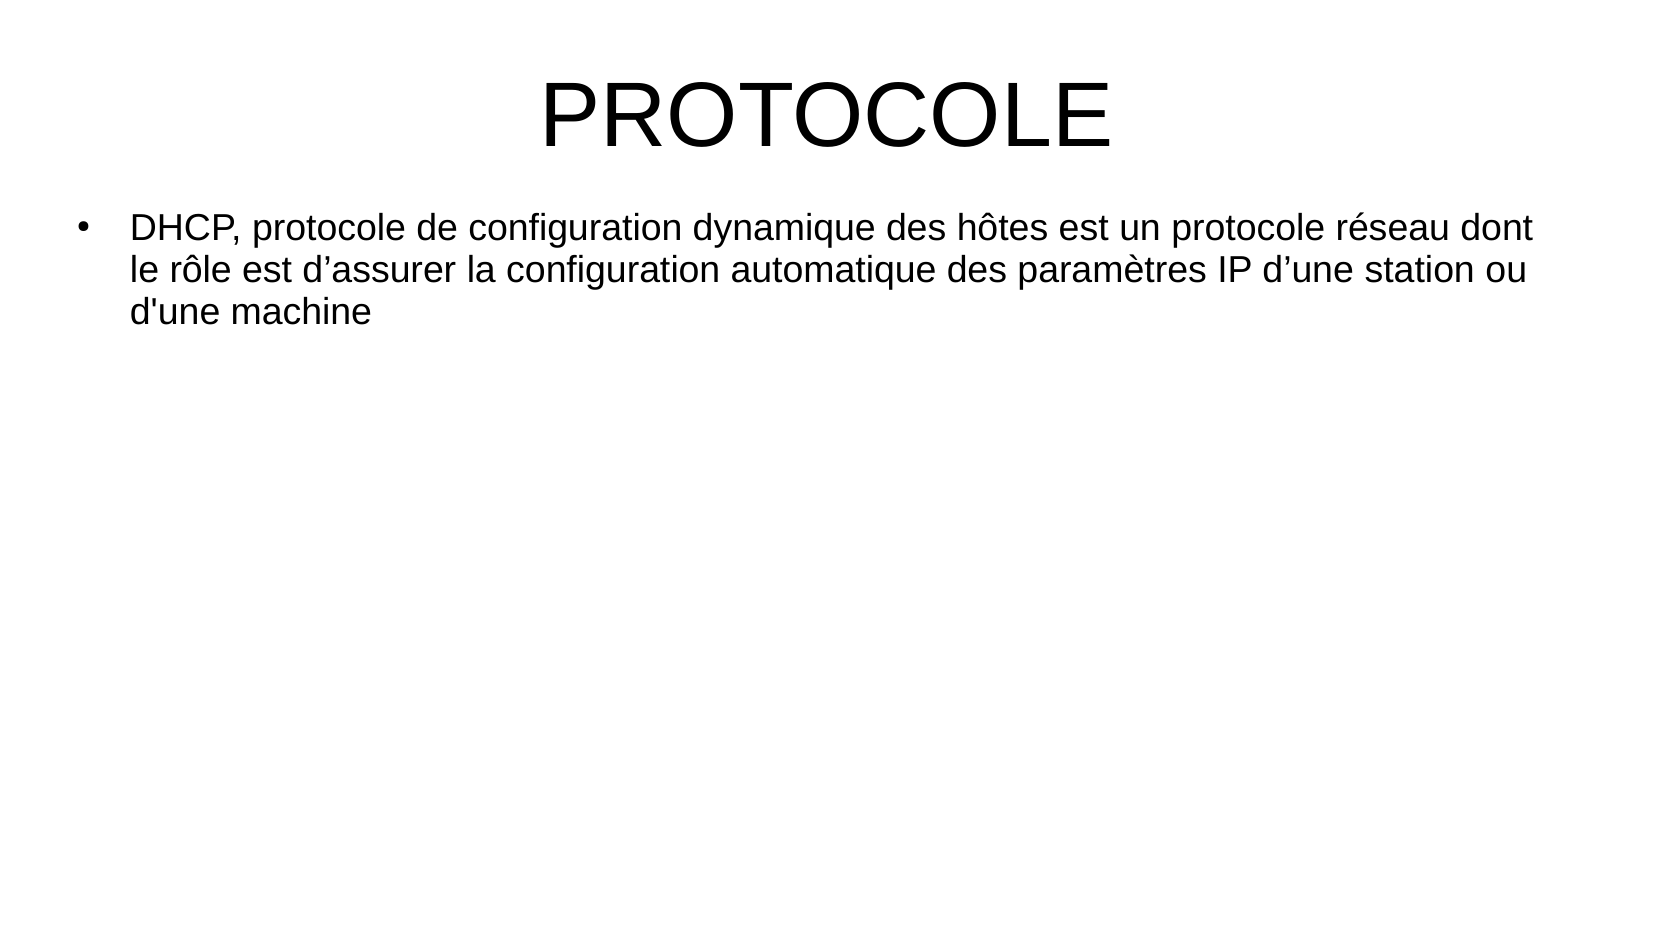

# PROTOCOLE
DHCP, protocole de configuration dynamique des hôtes est un protocole réseau dont le rôle est d’assurer la configuration automatique des paramètres IP d’une station ou d'une machine